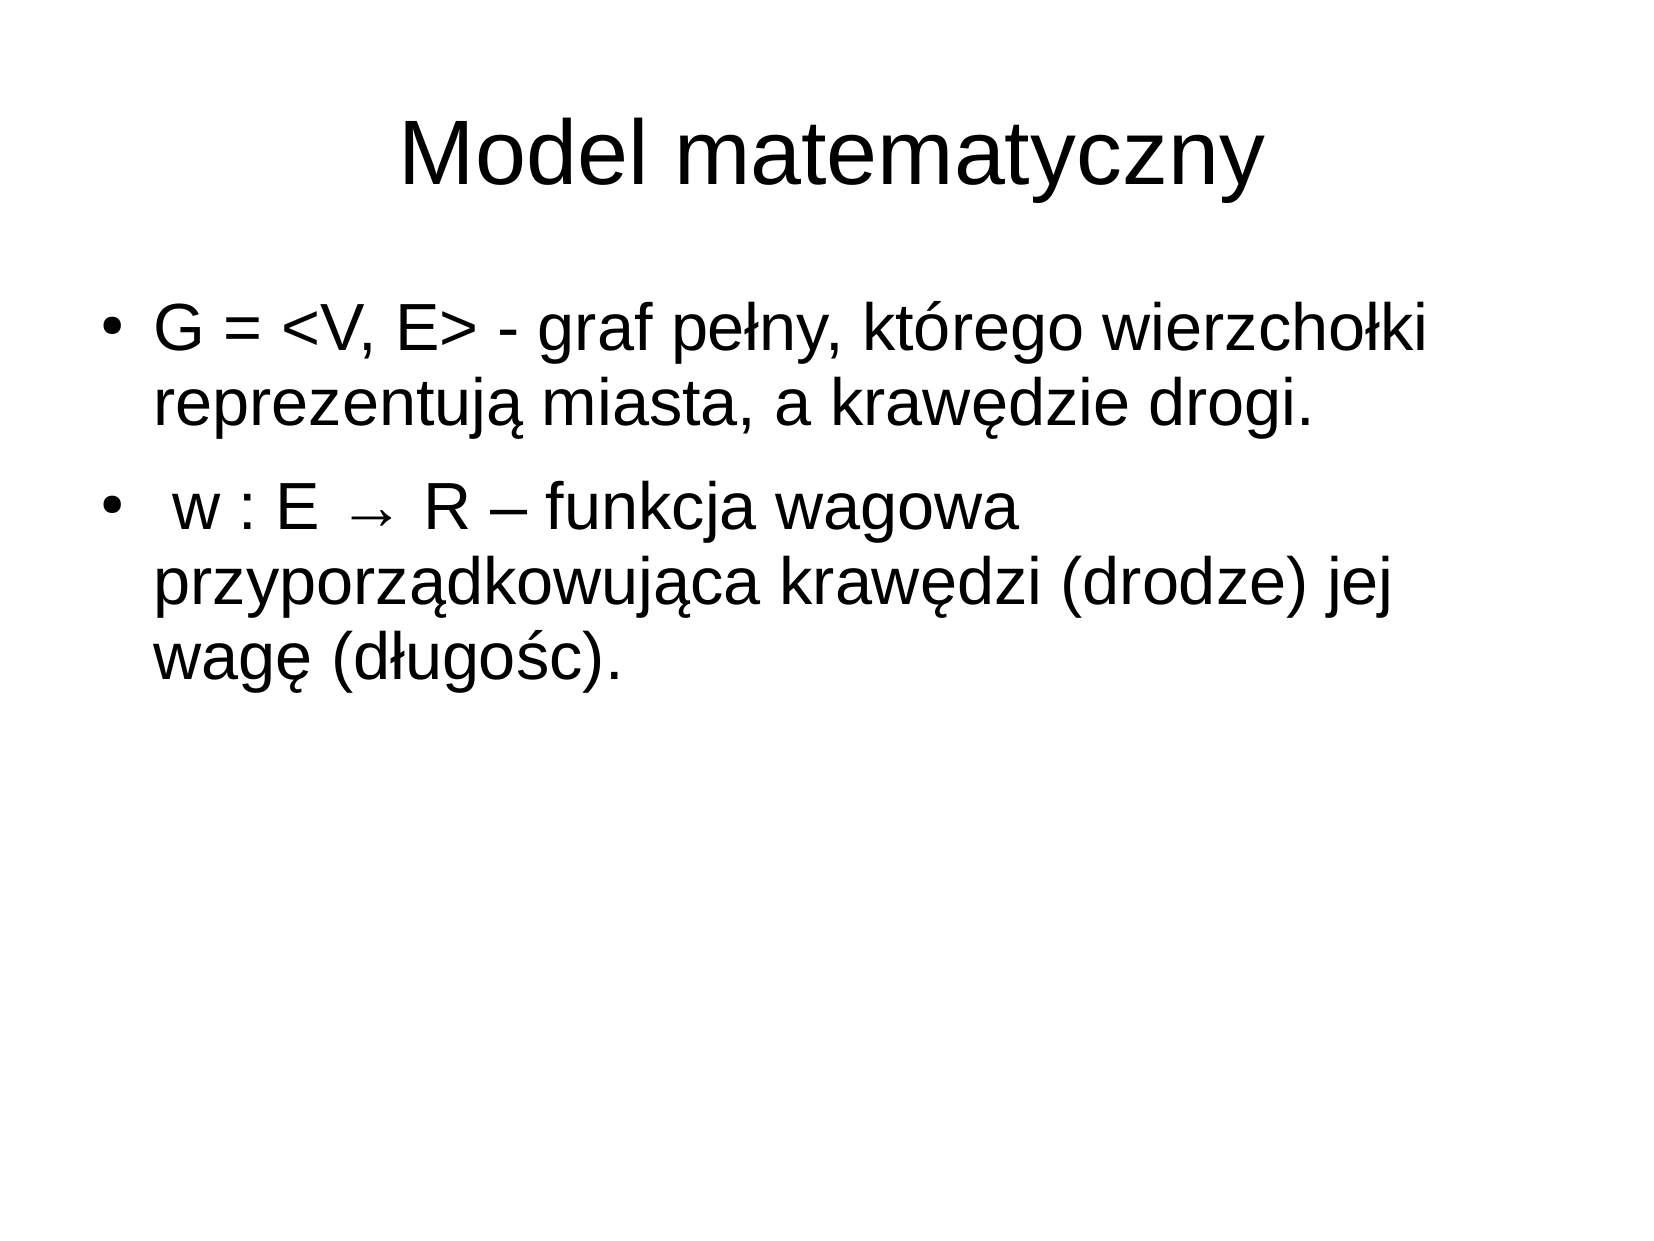

# Model matematyczny
G = <V, E> - graf pełny, którego wierzchołki reprezentują miasta, a krawędzie drogi.
 w : E → R – funkcja wagowa przyporządkowująca krawędzi (drodze) jej wagę (długośc).